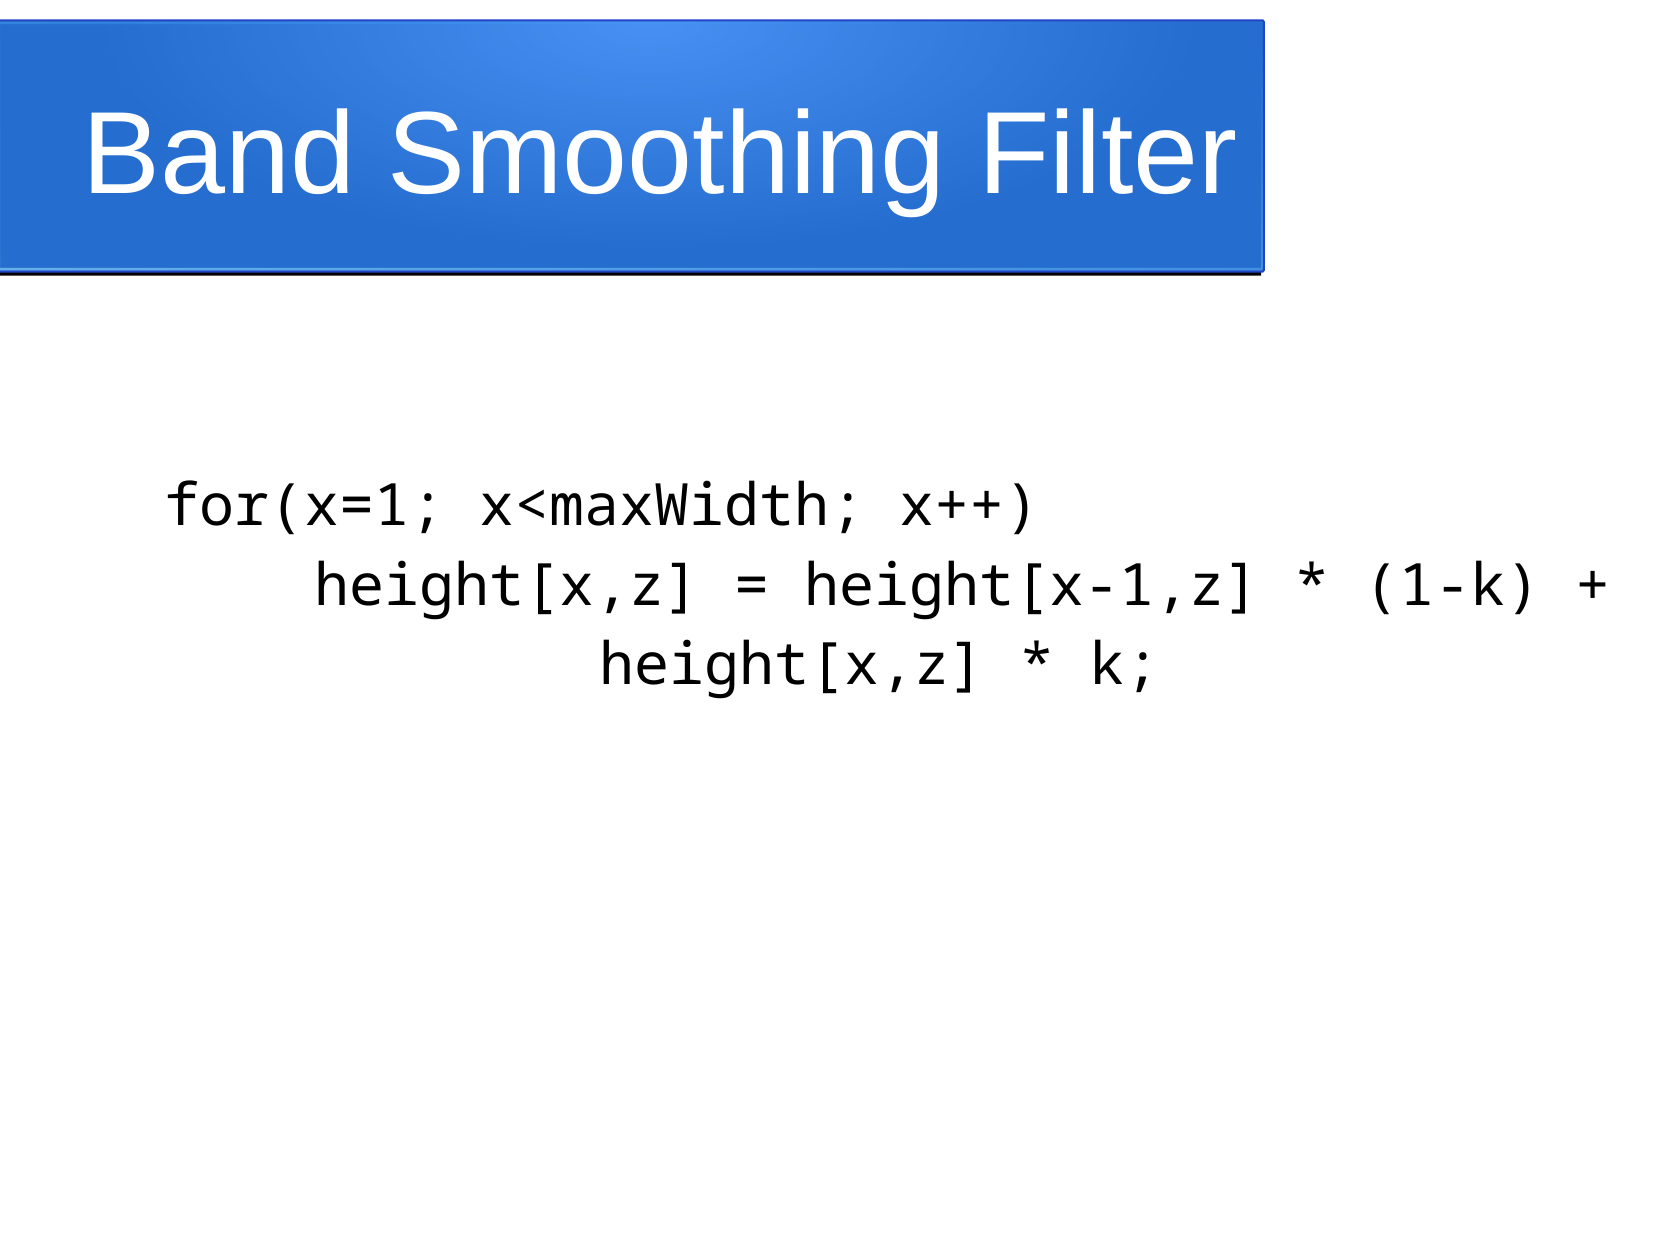

# Band Smoothing Filter
for(x=1; x<maxWidth; x++)
		height[x,z] = height[x-1,z] * (1-k) +
			 height[x,z] * k;